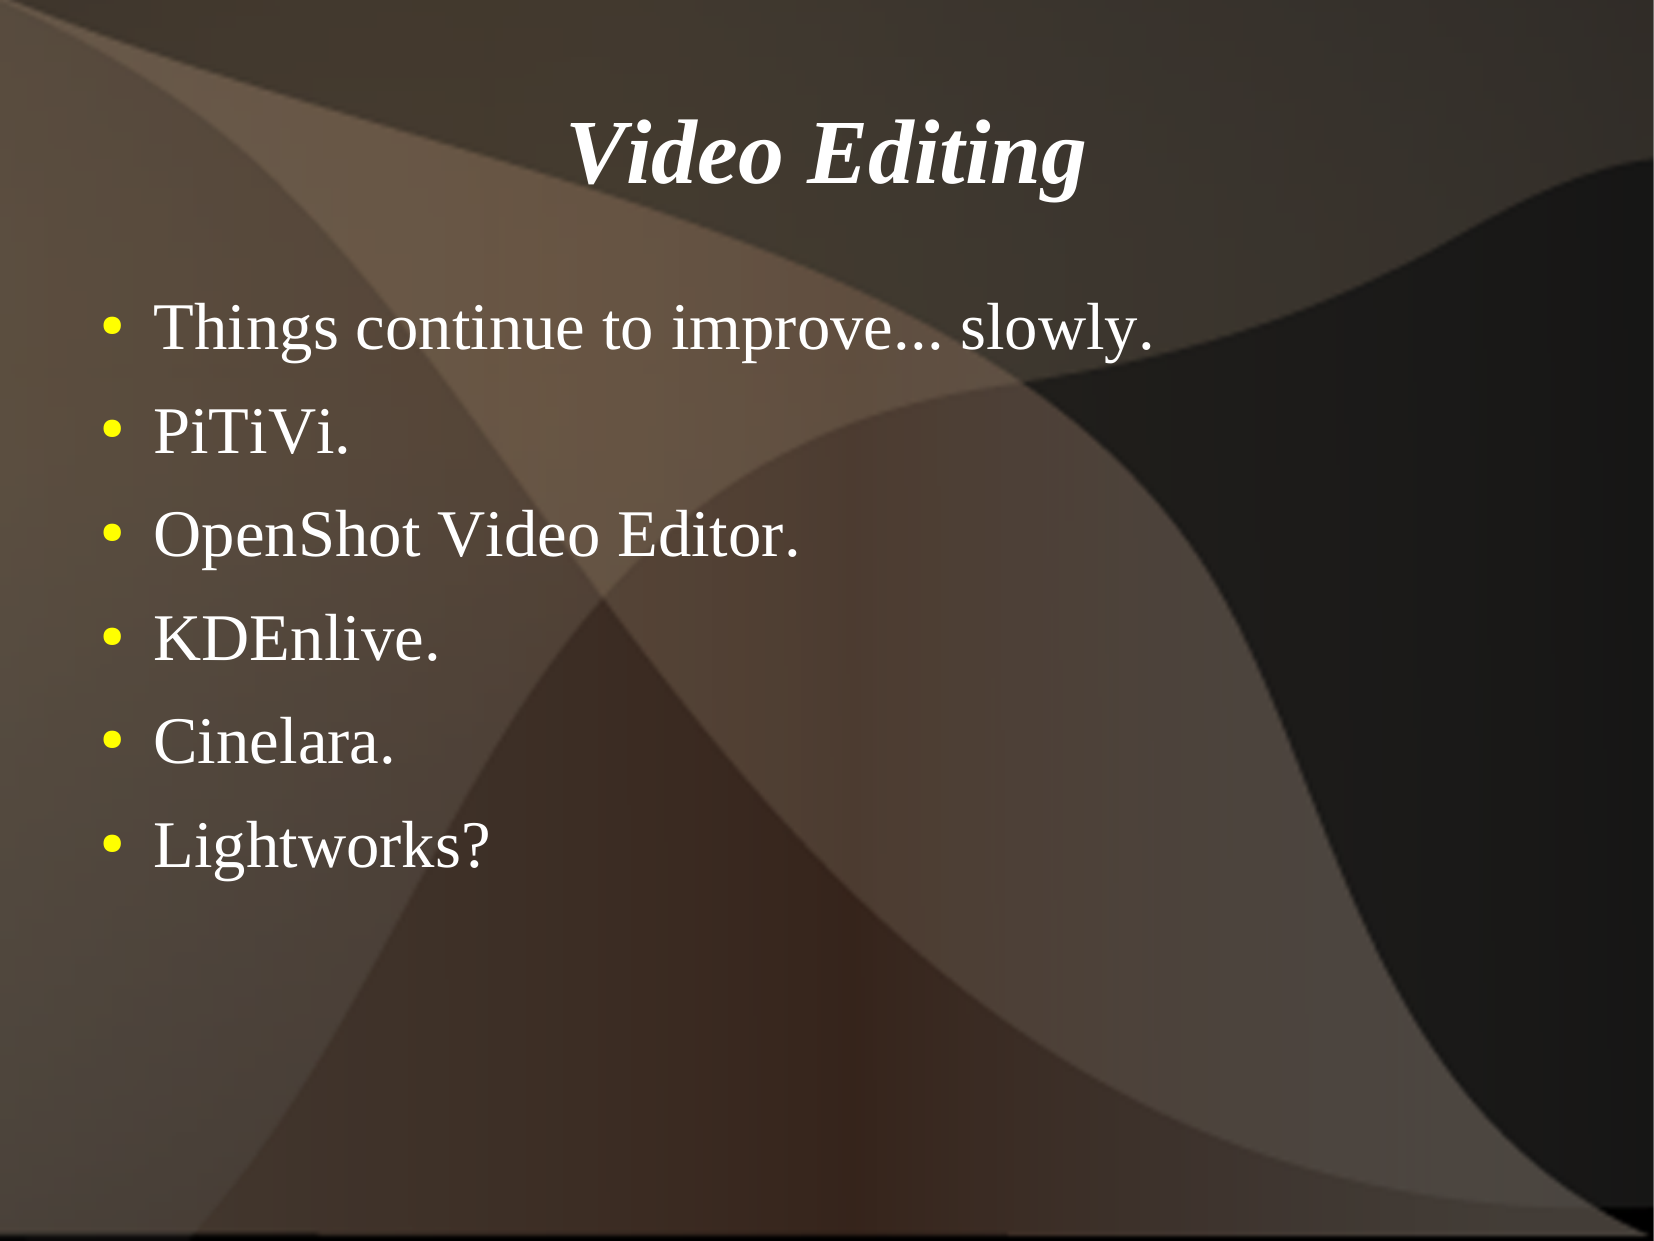

# Video Editing
Things continue to improve... slowly.
PiTiVi.
OpenShot Video Editor.
KDEnlive.
Cinelara.
Lightworks?